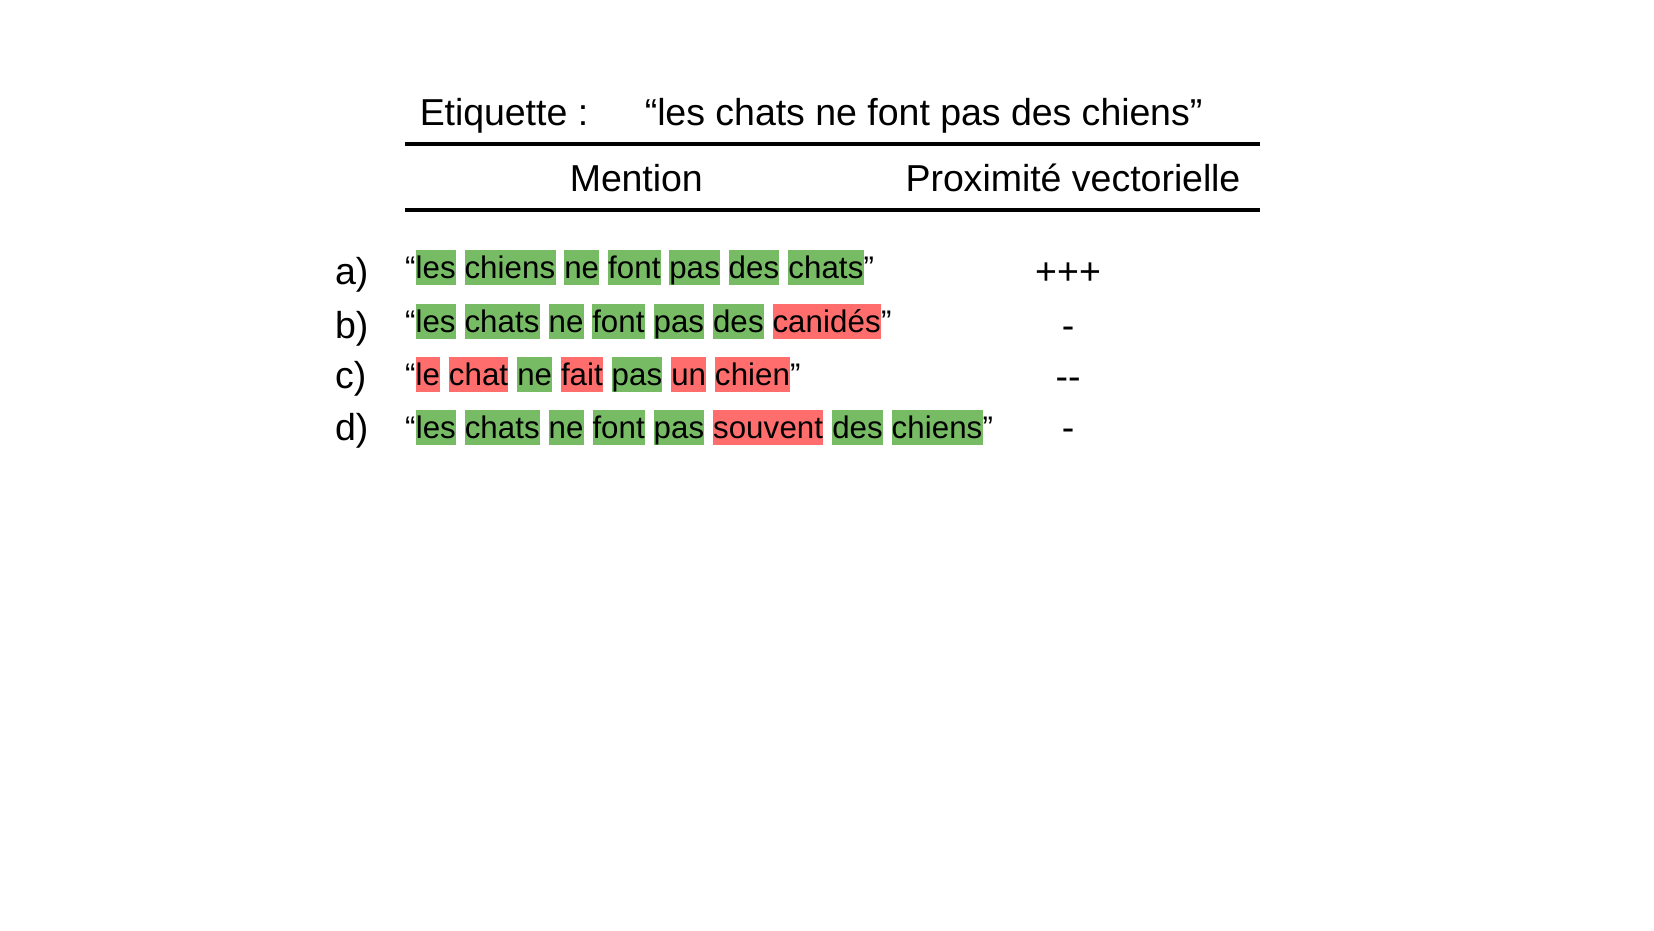

Etiquette :
“les chats ne font pas des chiens”
Mention
Proximité vectorielle
a)
“les chiens ne font pas des chats”
+++
“les chats ne font pas des canidés”
b)
-
c)
--
“le chat ne fait pas un chien”
d)
-
“les chats ne font pas souvent des chiens”